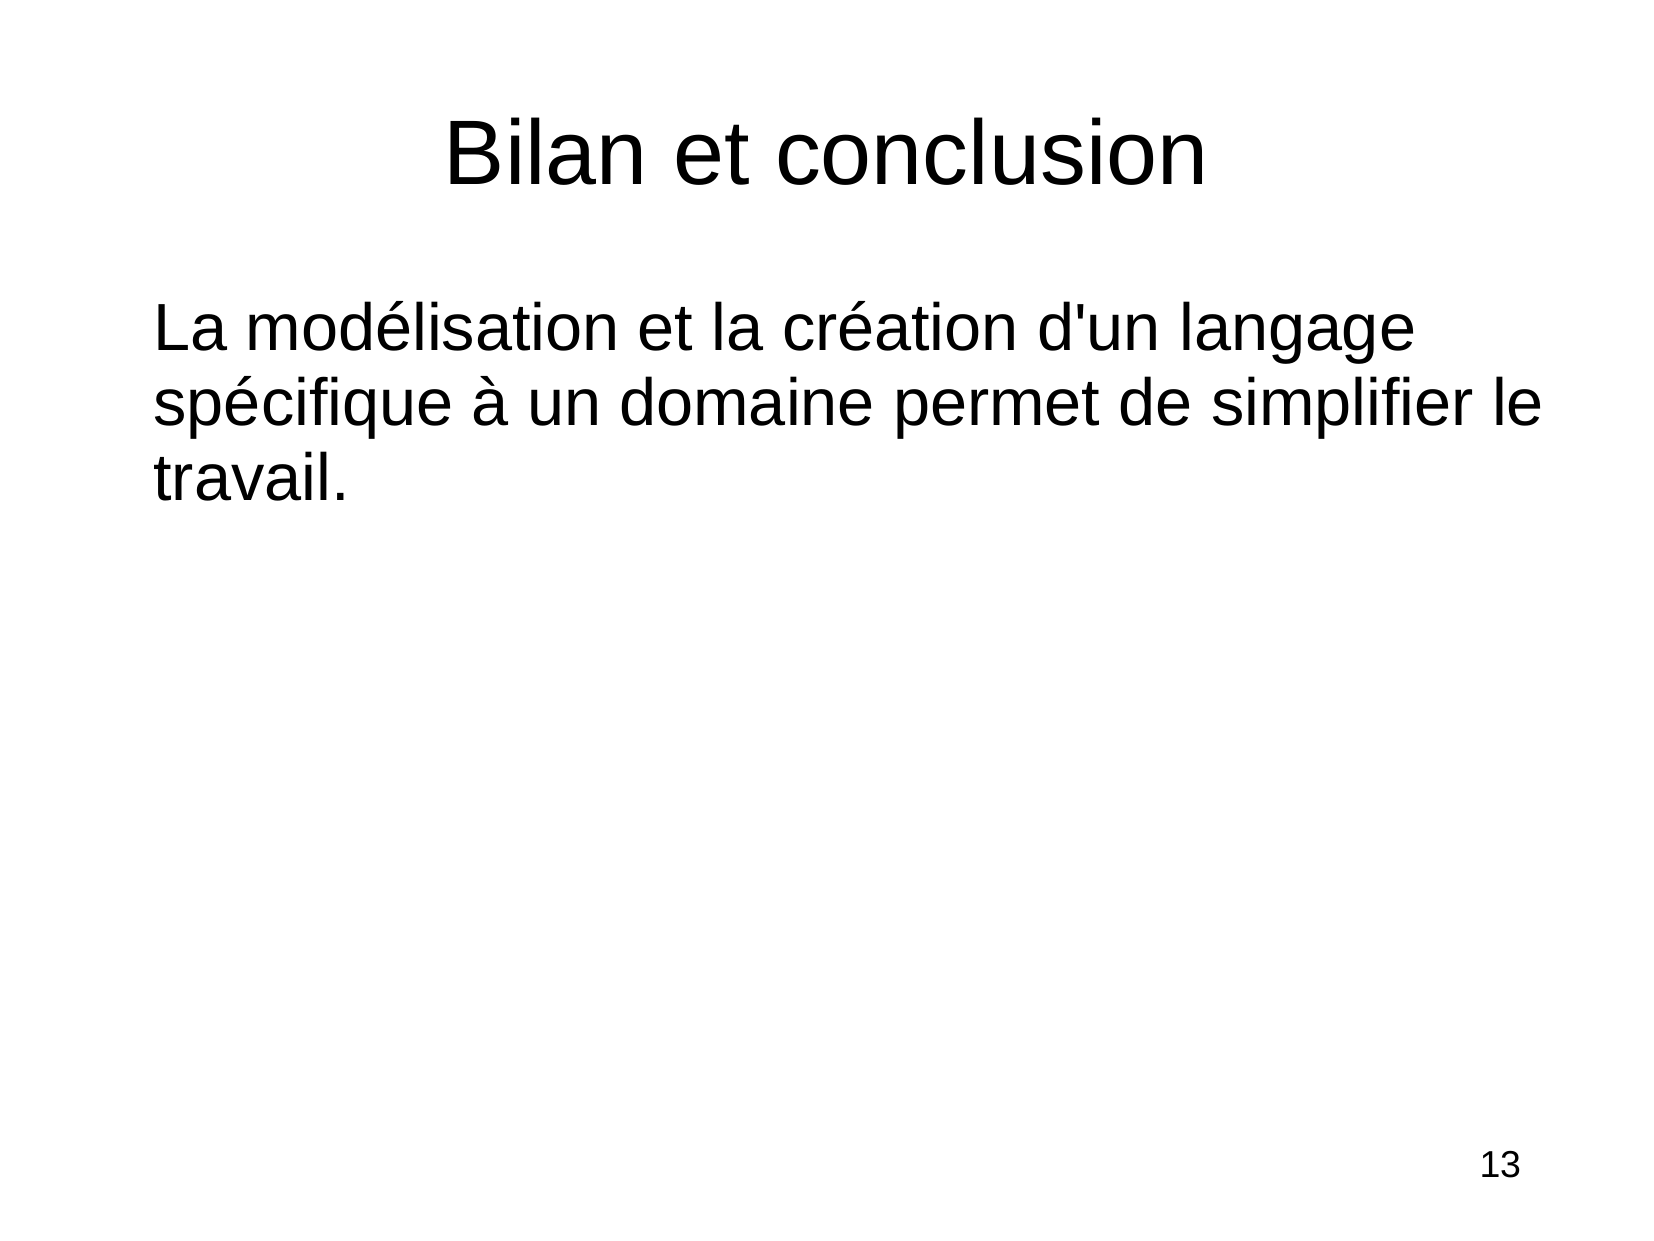

# Bilan et conclusion
La modélisation et la création d'un langage spécifique à un domaine permet de simplifier le travail.